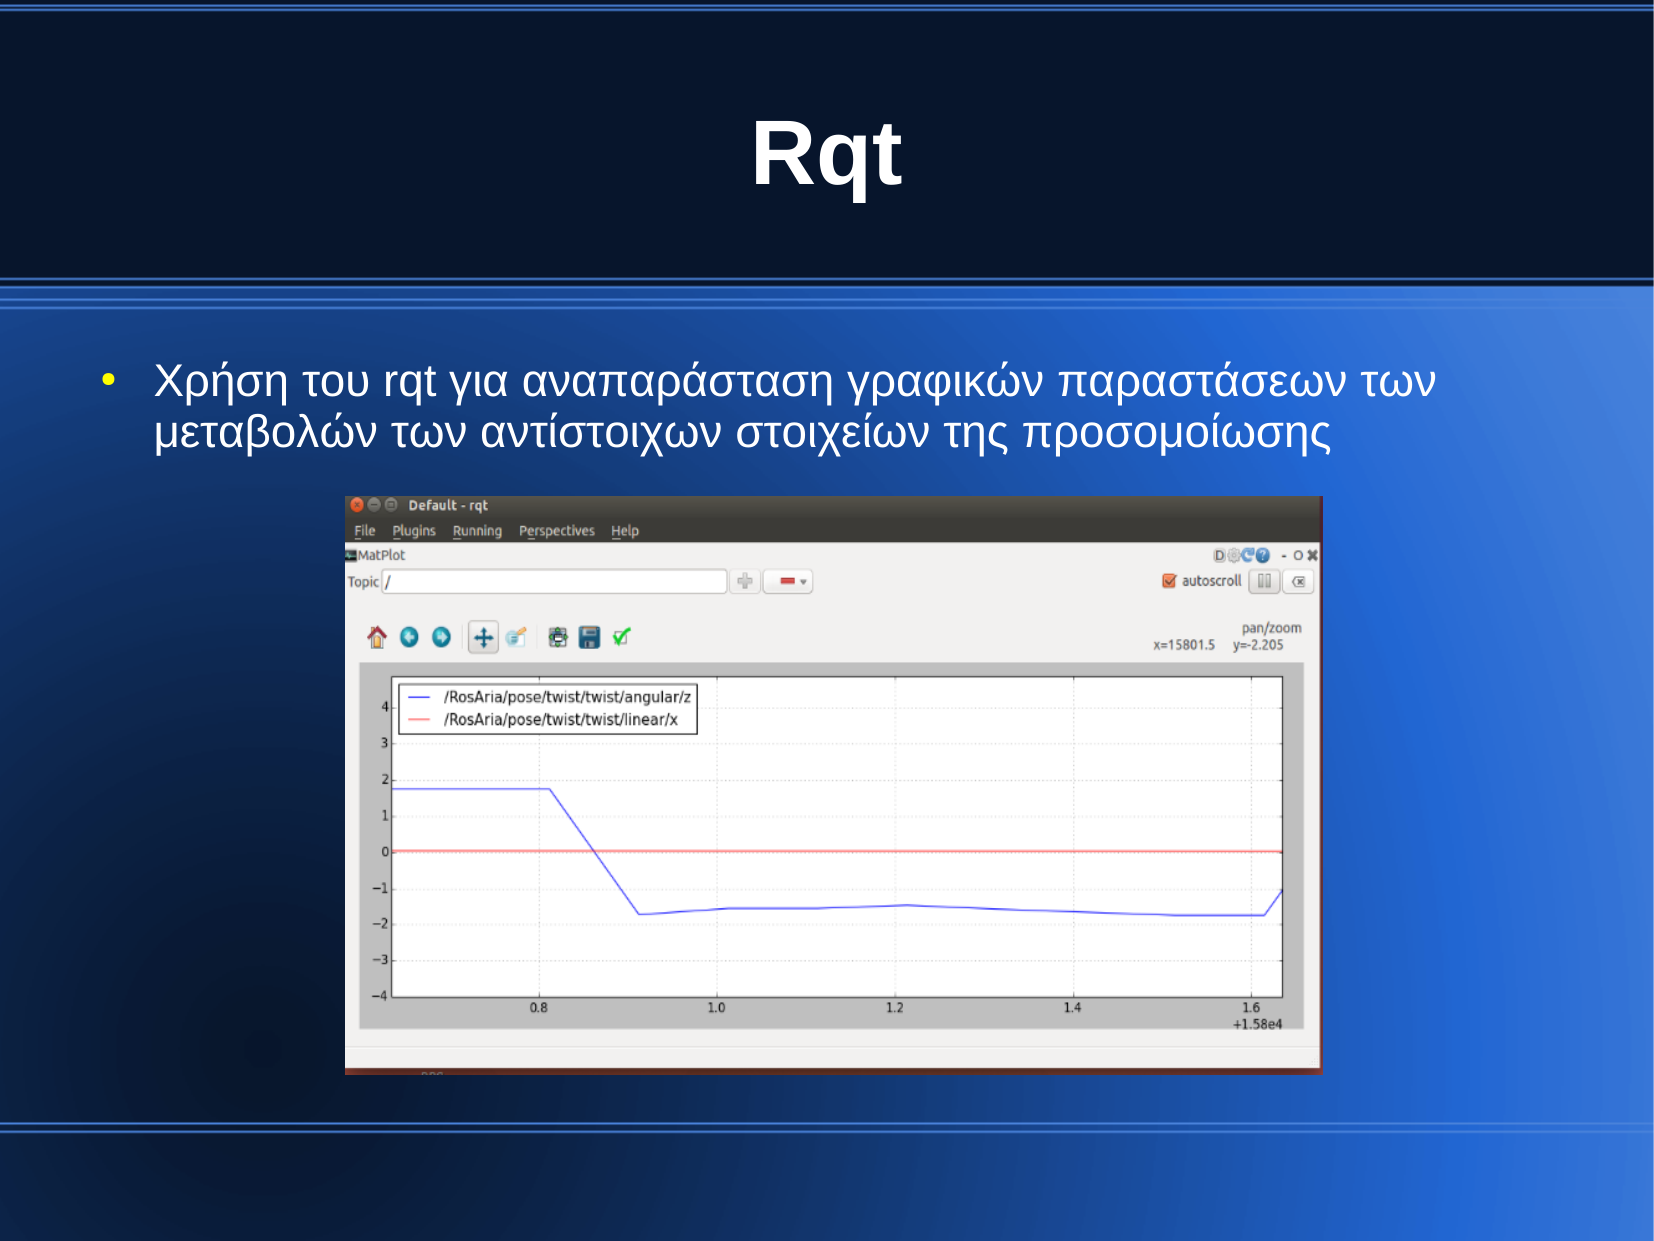

# Rqt
Χρήση του rqt για αναπαράσταση γραφικών παραστάσεων των μεταβολών των αντίστοιχων στοιχείων της προσομοίωσης